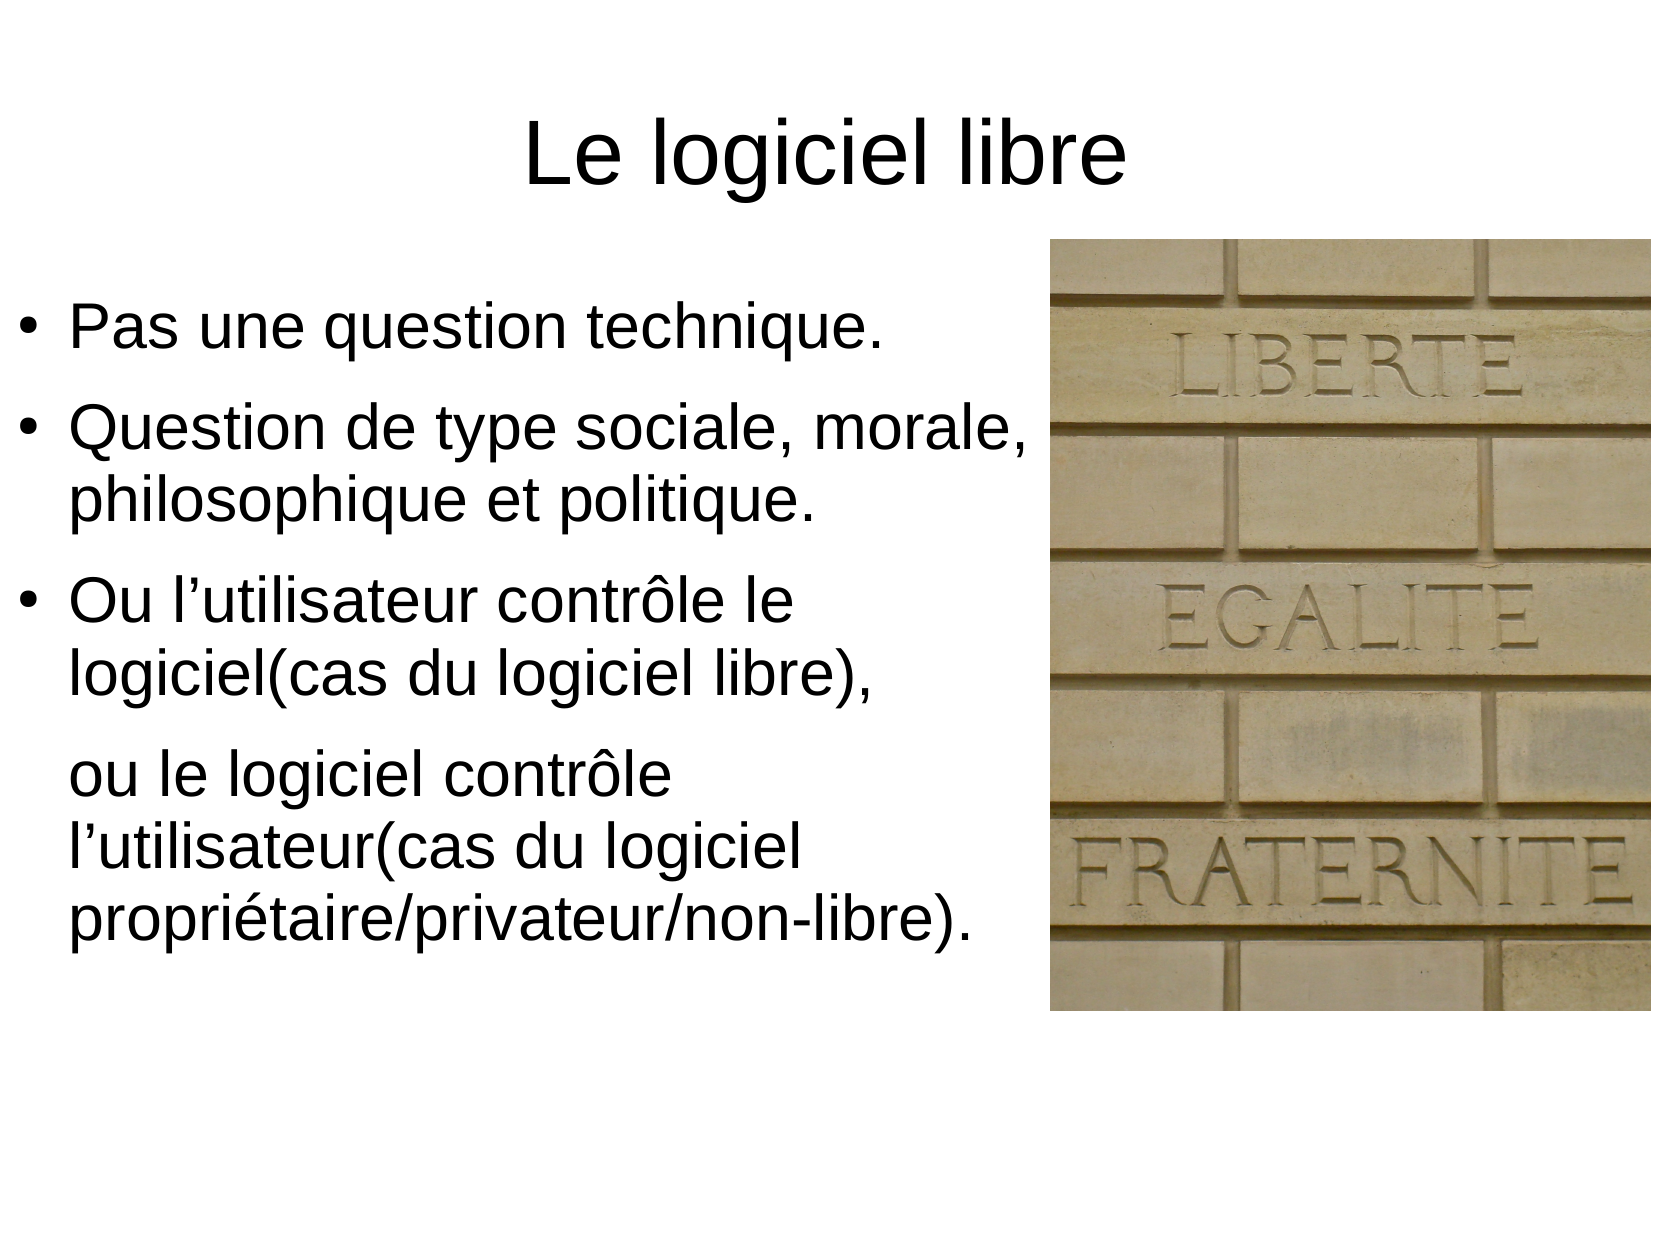

# Le logiciel libre
Pas une question technique.
Question de type sociale, morale, philosophique et politique.
Ou l’utilisateur contrôle le logiciel(cas du logiciel libre),
ou le logiciel contrôle l’utilisateur(cas du logiciel propriétaire/privateur/non-libre).